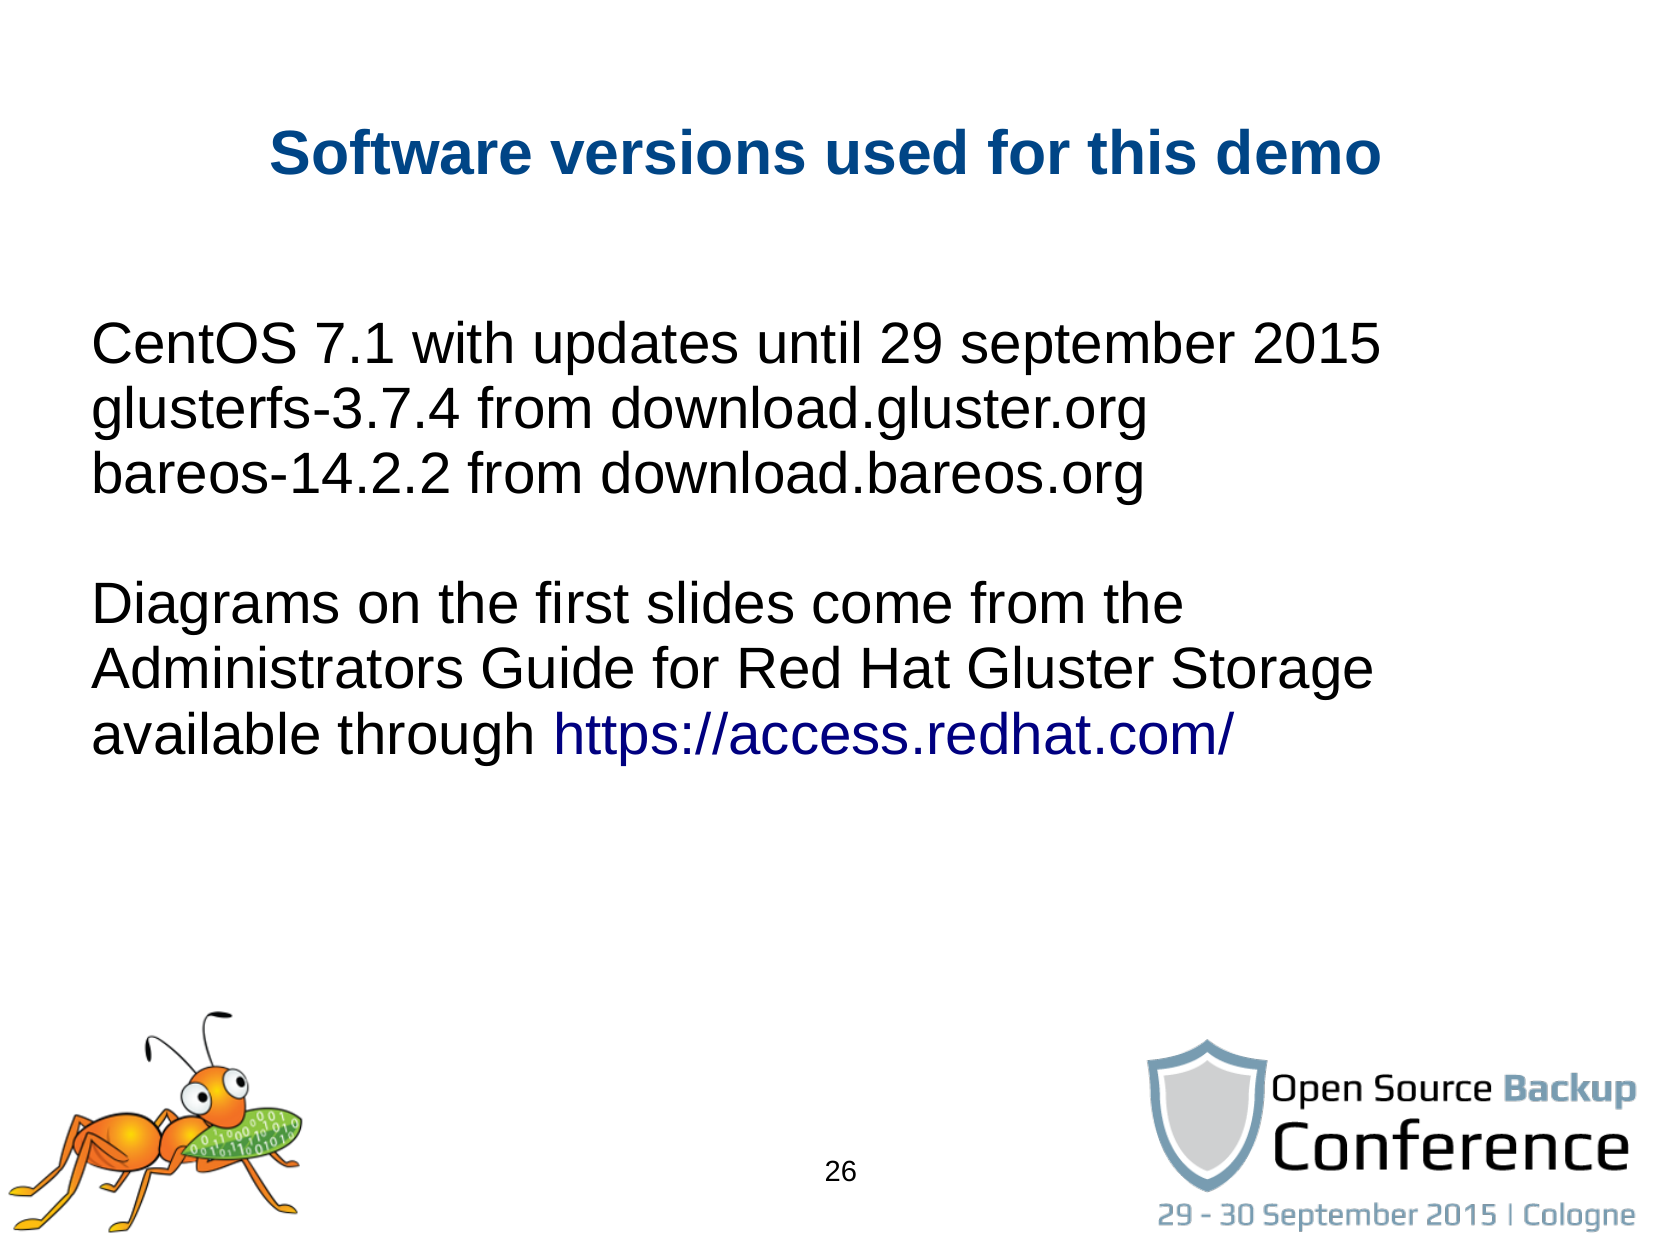

# Software versions used for this demo
CentOS 7.1 with updates until 29 september 2015
glusterfs-3.7.4 from download.gluster.org
bareos-14.2.2 from download.bareos.org
Diagrams on the first slides come from the Administrators Guide for Red Hat Gluster Storage available through https://access.redhat.com/
26